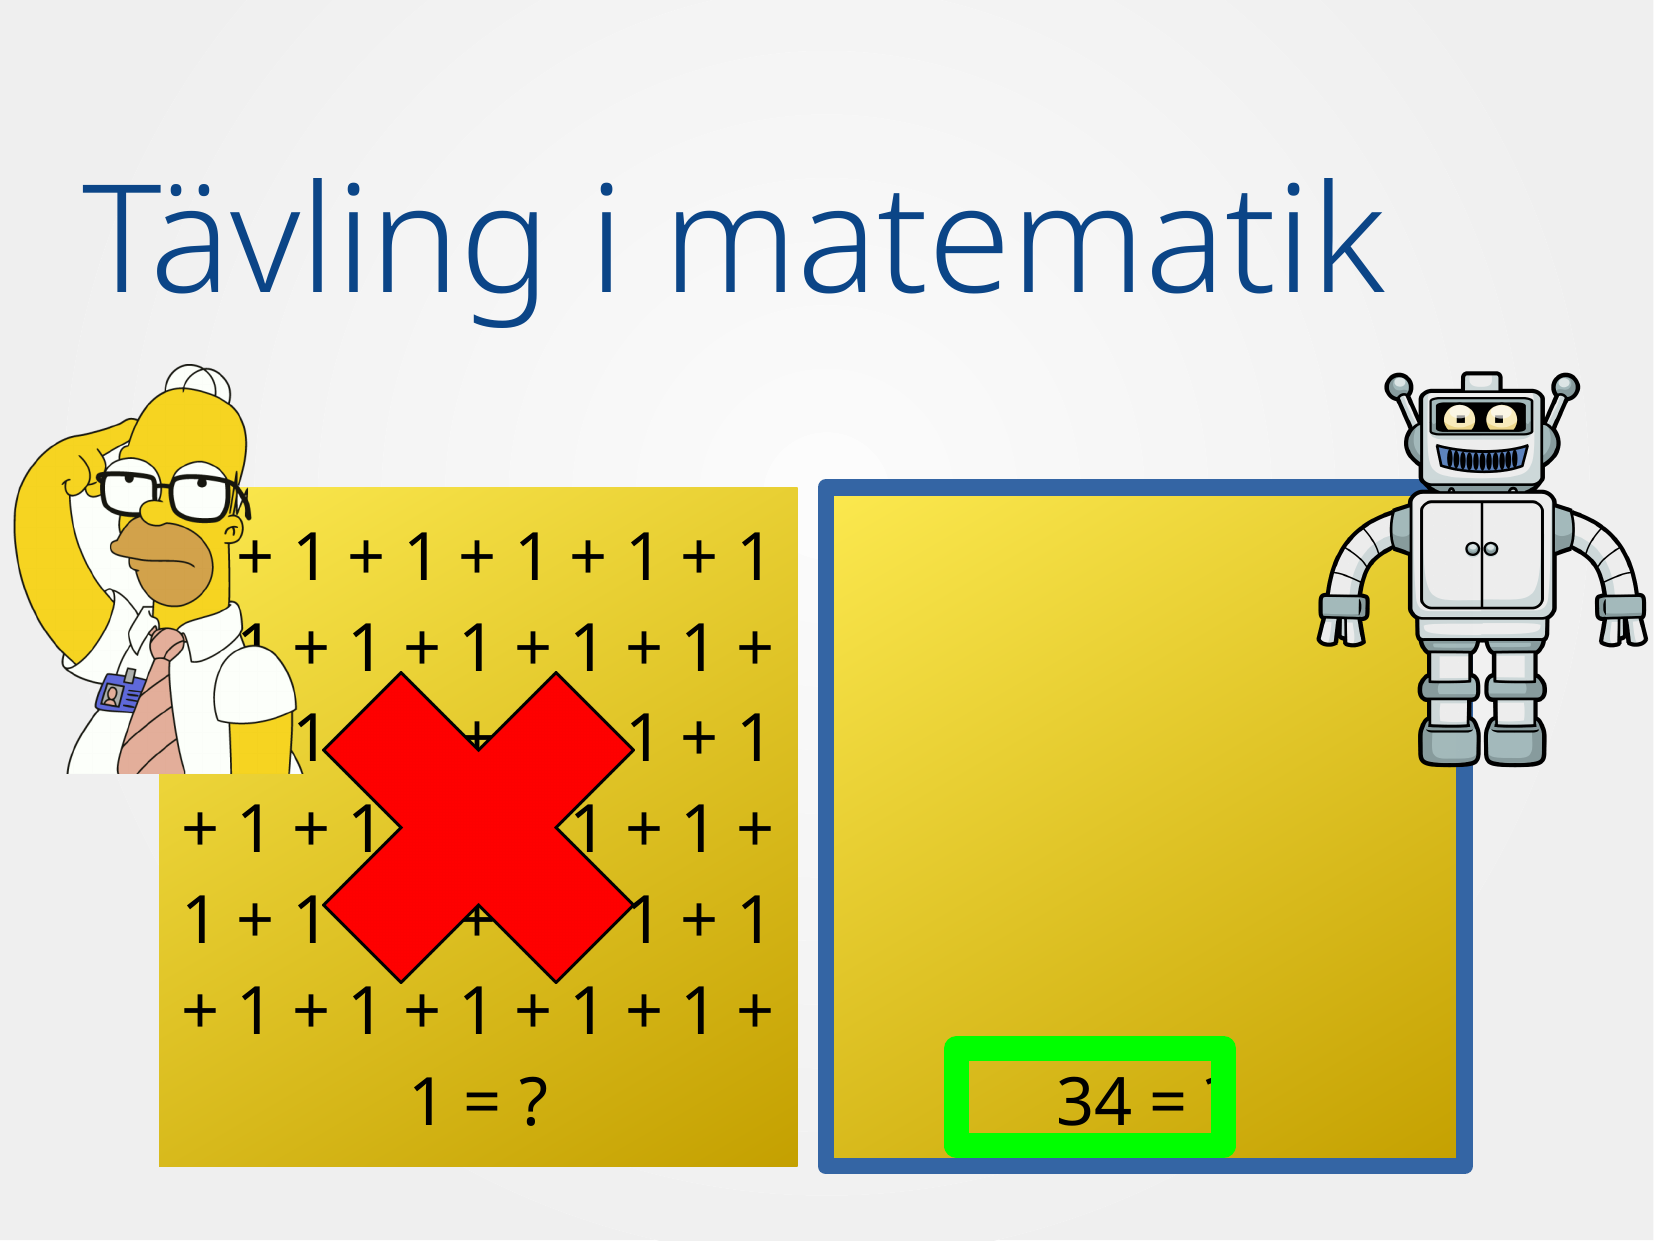

# Tävling i matematik
1 + 1 + 1 + 1 + 1 + 1 + 1 + 1 + 1 + 1 + 1 + 1 + 1 + 1 + 1 + 1 + 1 + 1 + 1 + 1 + 1 + 1 + 1 + 1 + 1 + 1 + 1 + 1 + 1 + 1 + 1 + 1 + 1 + 1 = ?
 34 = ?